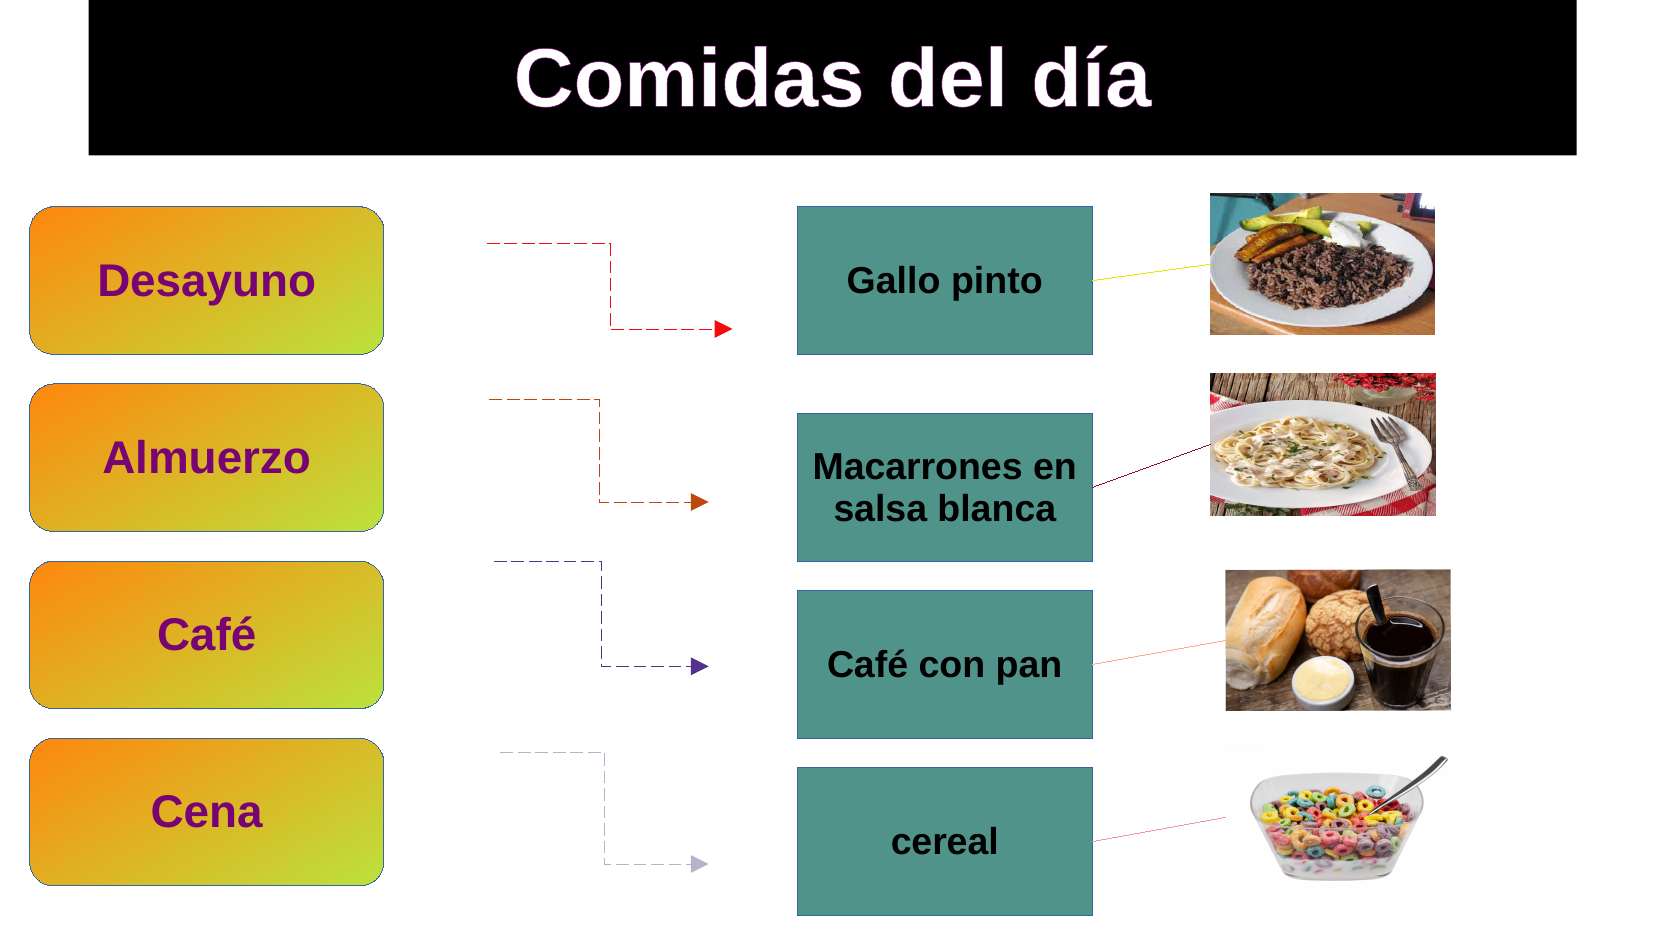

# Comidas del día
Desayuno
Gallo pinto
Almuerzo
Macarrones en salsa blanca
Café
Café con pan
Cena
cereal